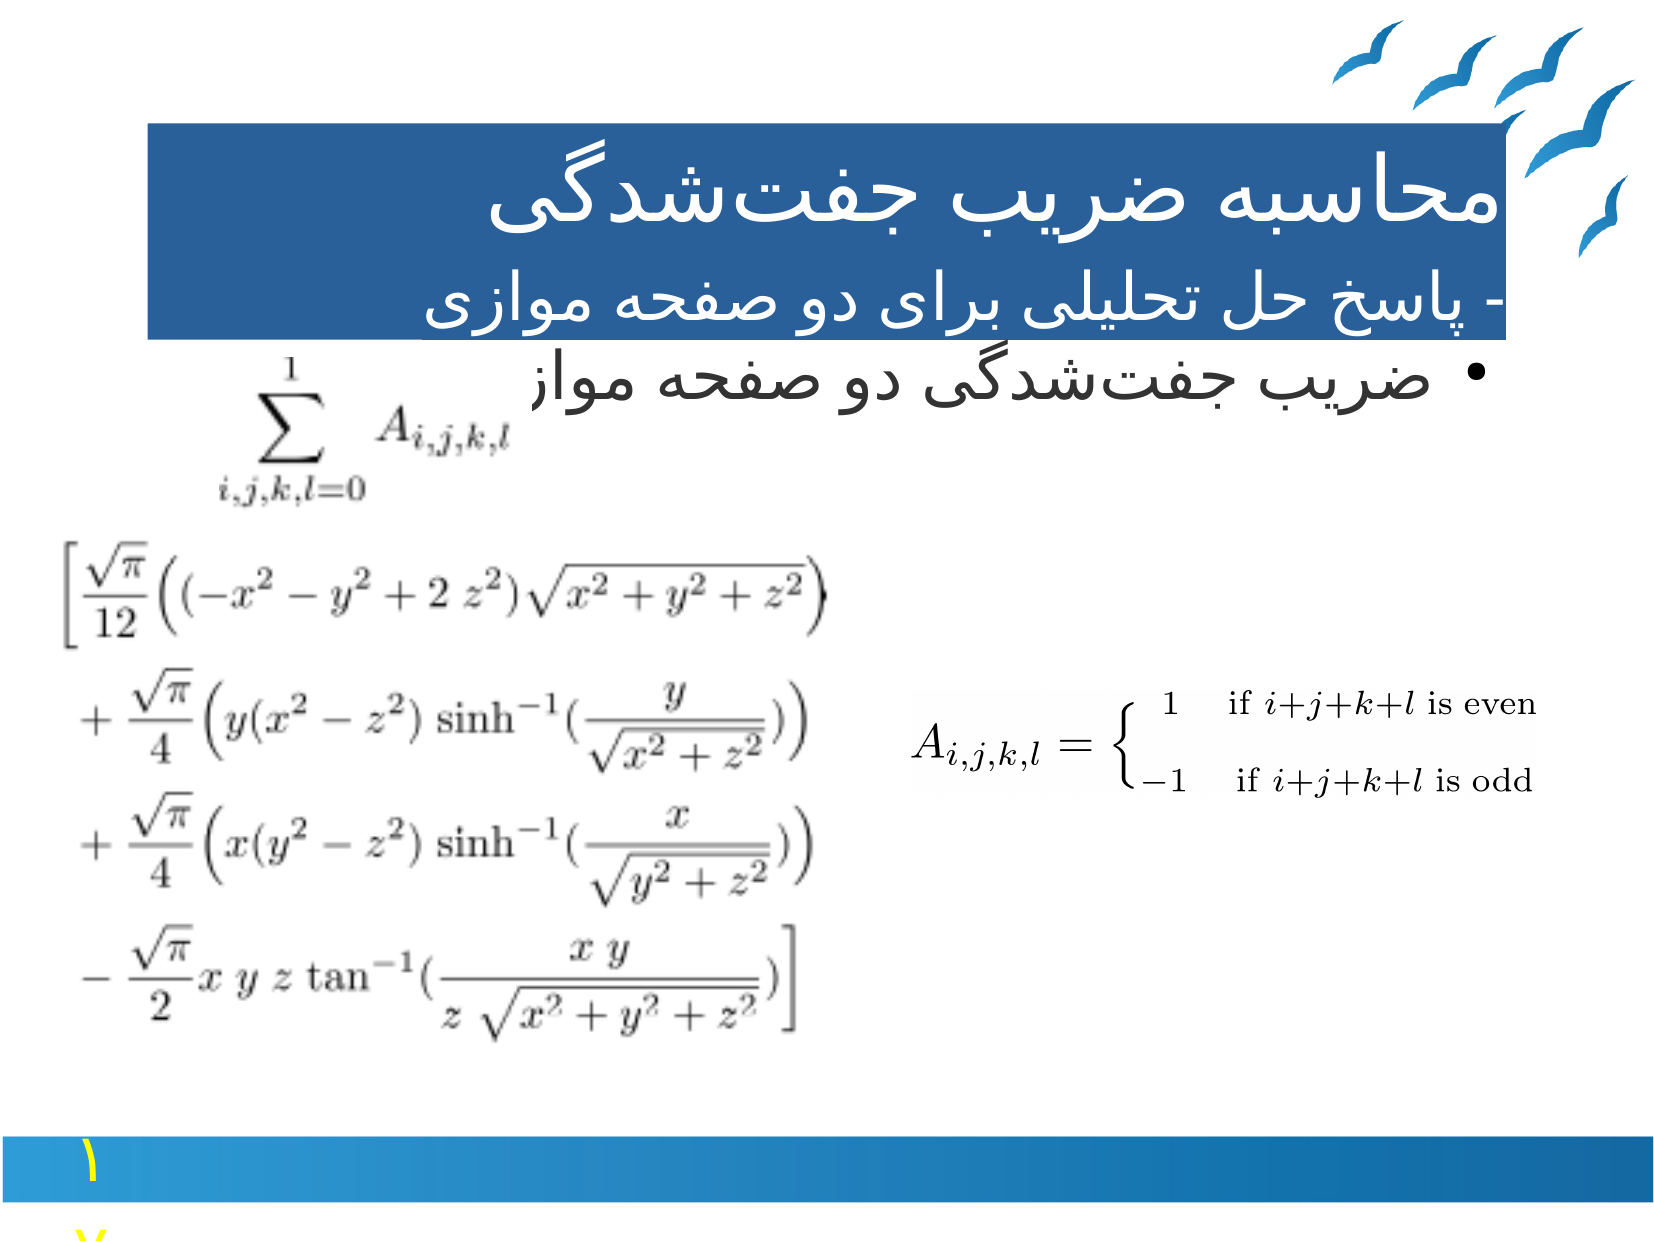

# محاسبه ضریب جفت‌شدگی - پاسخ حل تحلیلی برای دو صفحه موازی
ضریب جفت‌شدگی دو صفحه موازی
۱۷